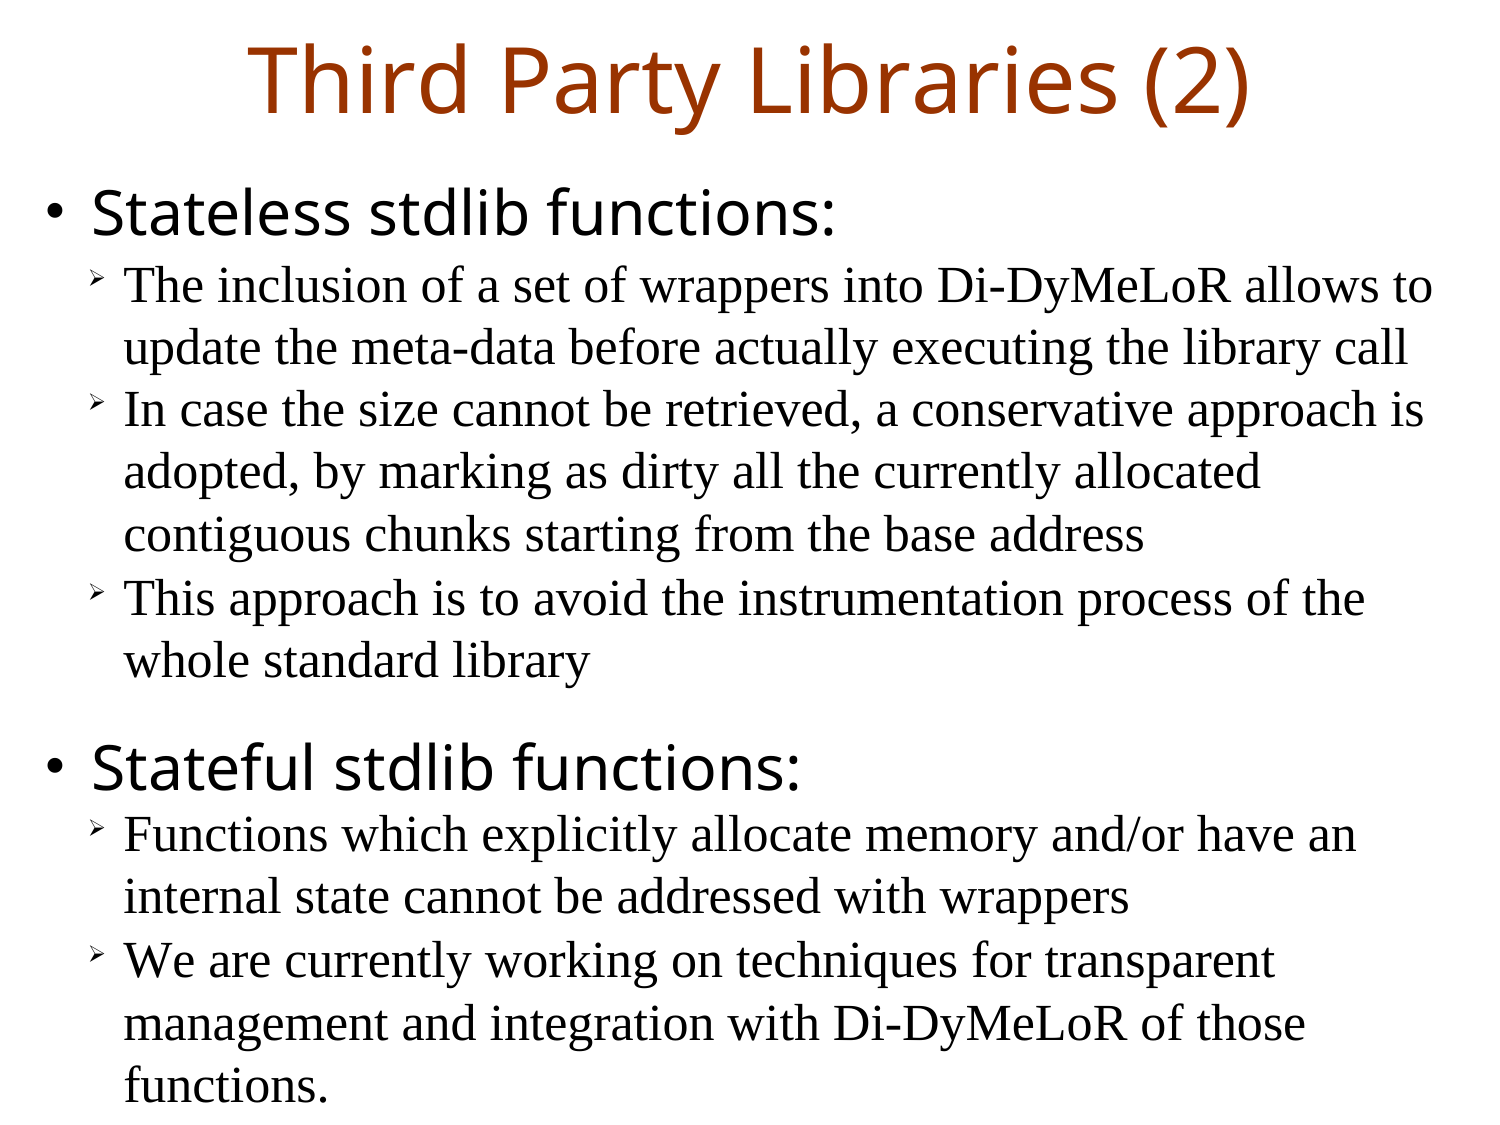

# Third Party Libraries (2)
Stateless stdlib functions:
The inclusion of a set of wrappers into Di-DyMeLoR allows to update the meta-data before actually executing the library call
In case the size cannot be retrieved, a conservative approach is adopted, by marking as dirty all the currently allocated
contiguous chunks starting from the base address
This approach is to avoid the instrumentation process of the
whole standard library
Stateful stdlib functions:
Functions which explicitly allocate memory and/or have an internal state cannot be addressed with wrappers
We are currently working on techniques for transparent management and integration with Di-DyMeLoR of those functions.
Se si instrumenta la stdlib anche la piattaforma se la cucca instrumentata